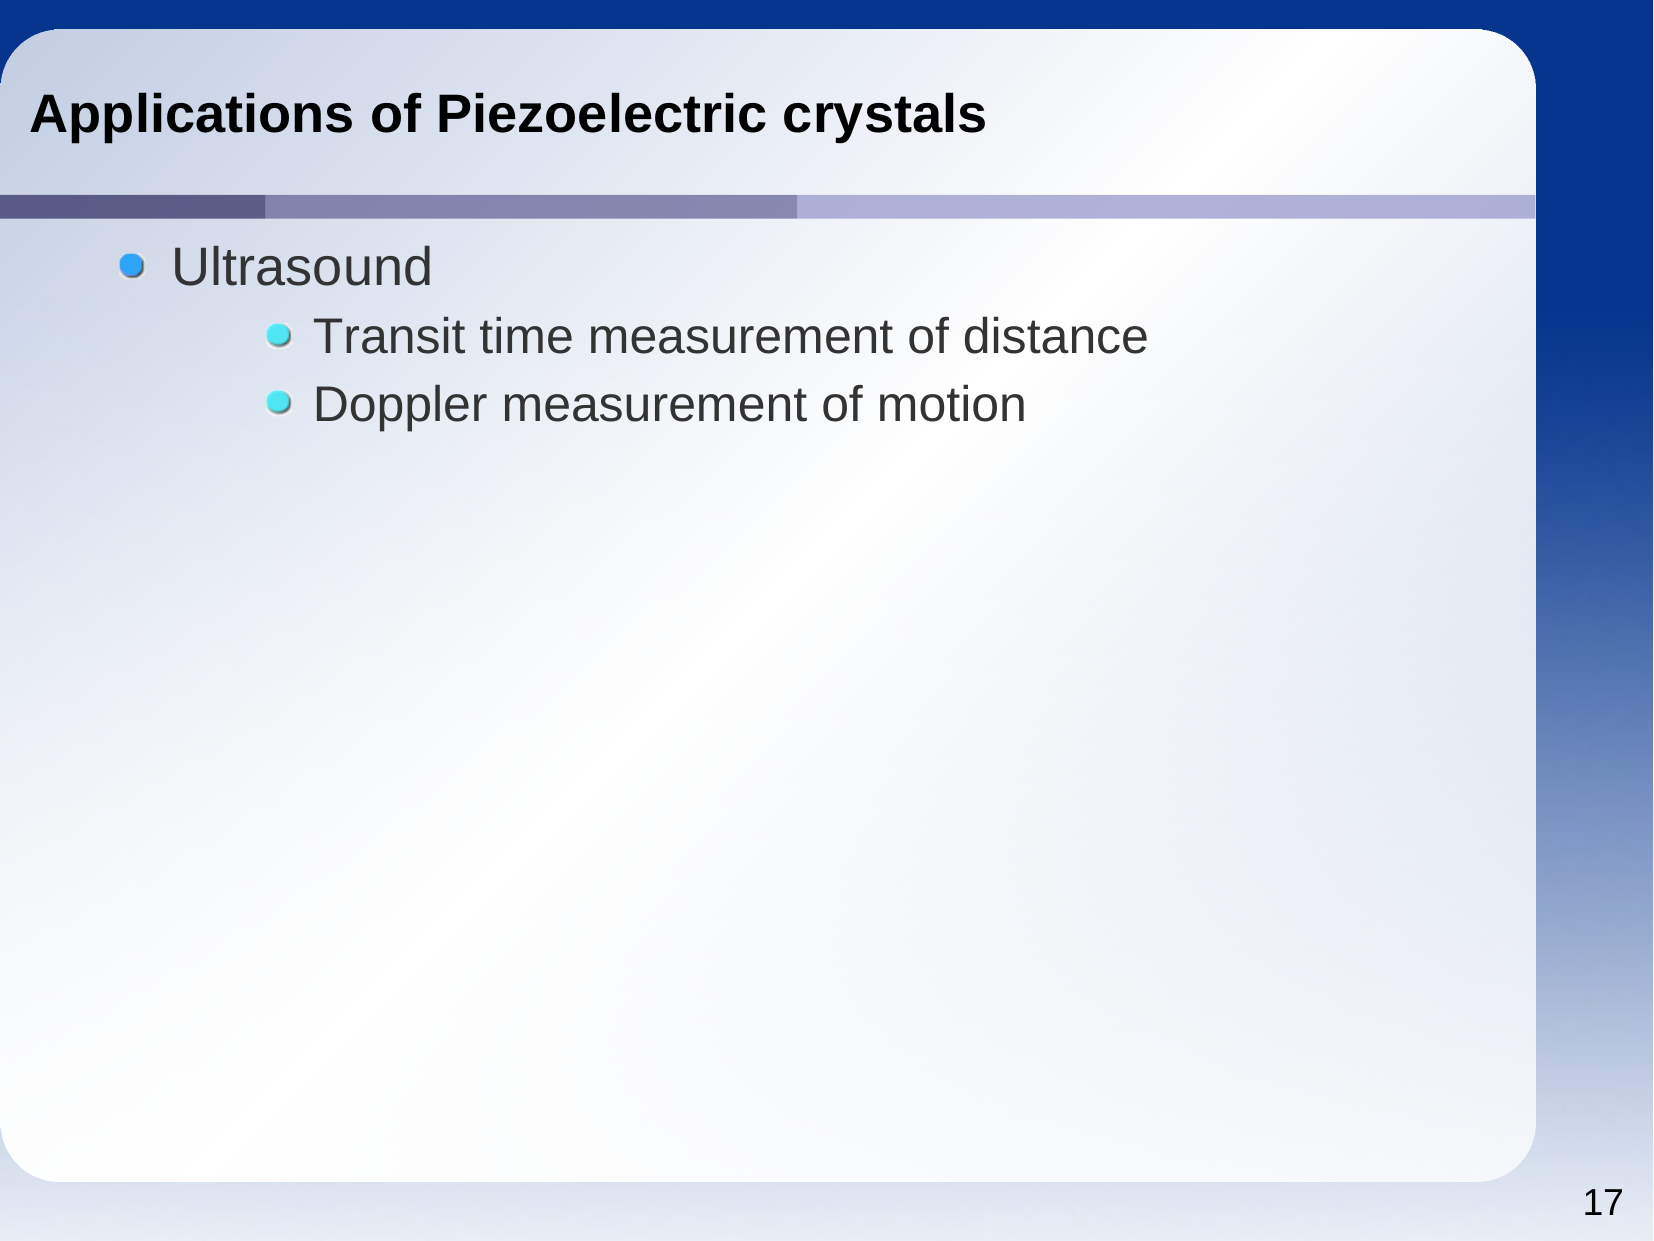

# Applications of Piezoelectric crystals
Ultrasound
Transit time measurement of distance
Doppler measurement of motion
17